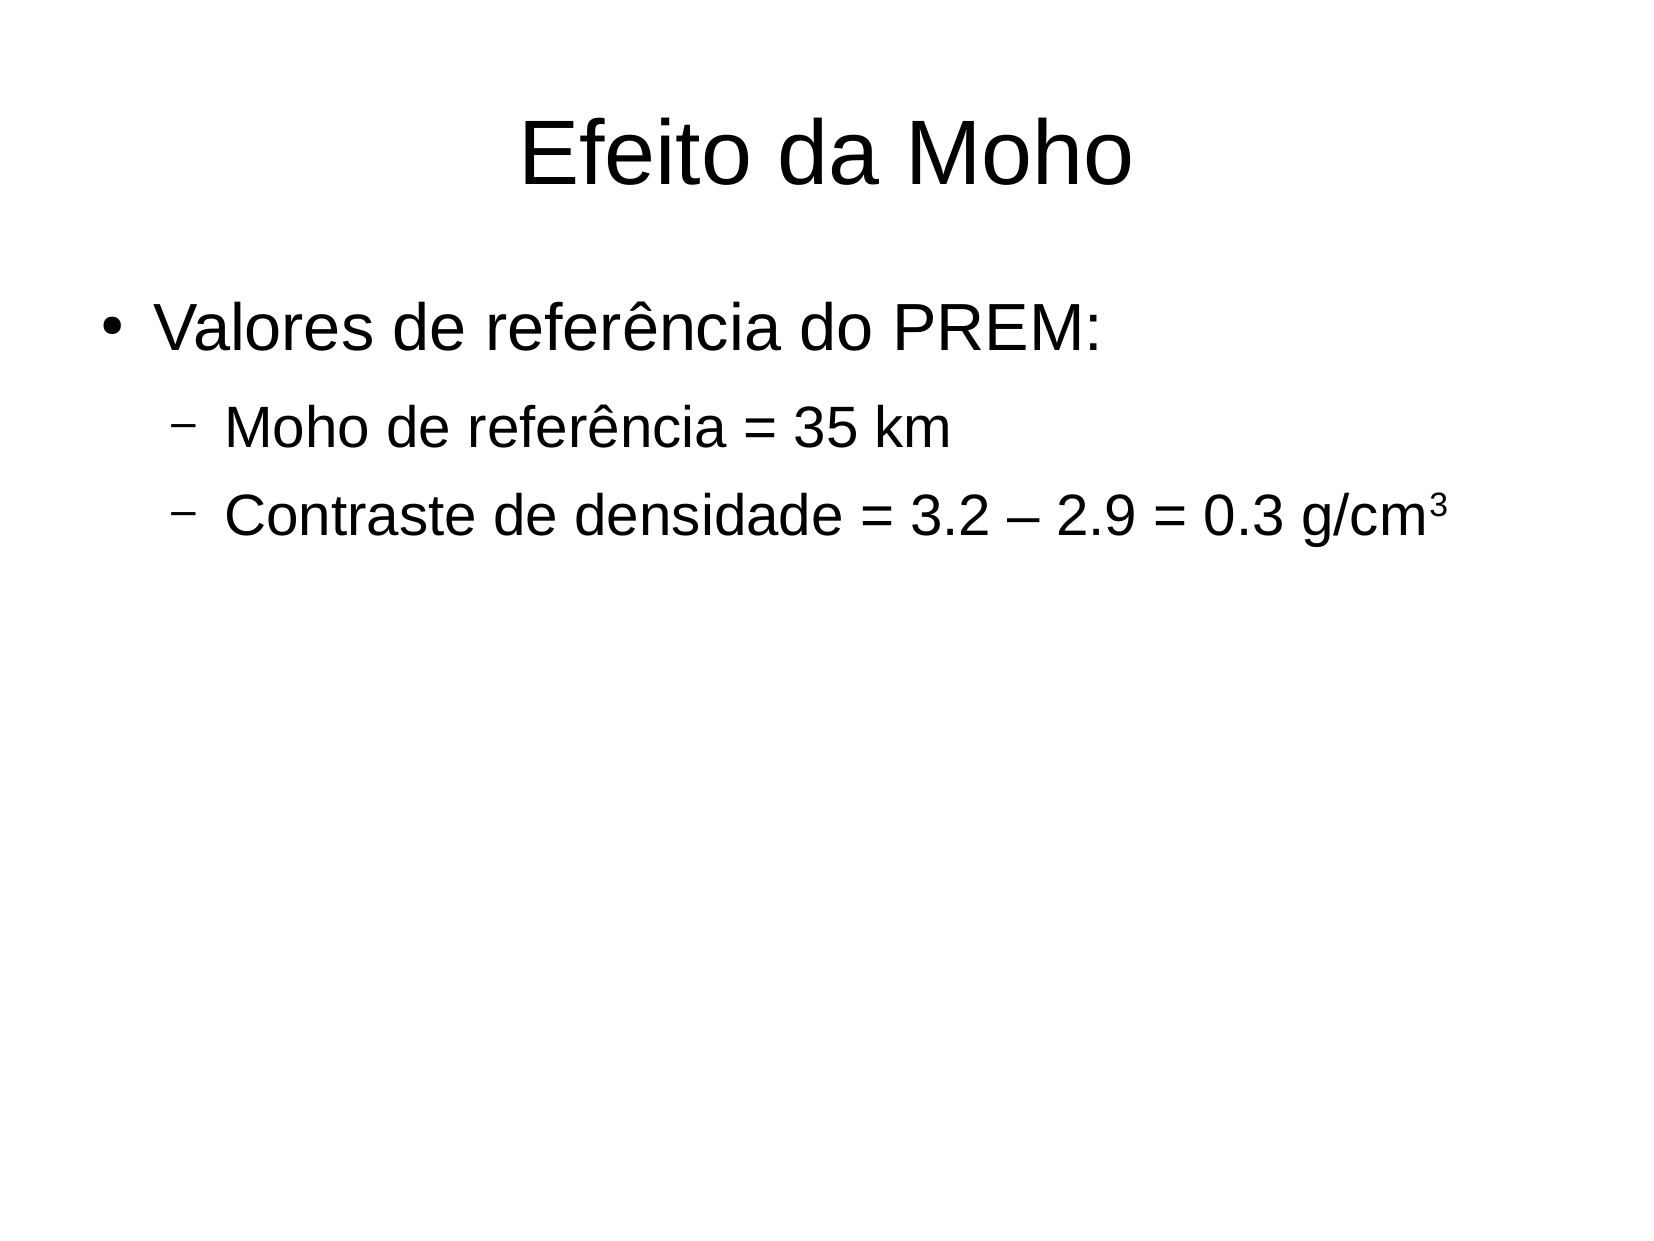

# Efeito da Moho
Valores de referência do PREM:
Moho de referência = 35 km
Contraste de densidade = 3.2 – 2.9 = 0.3 g/cm3